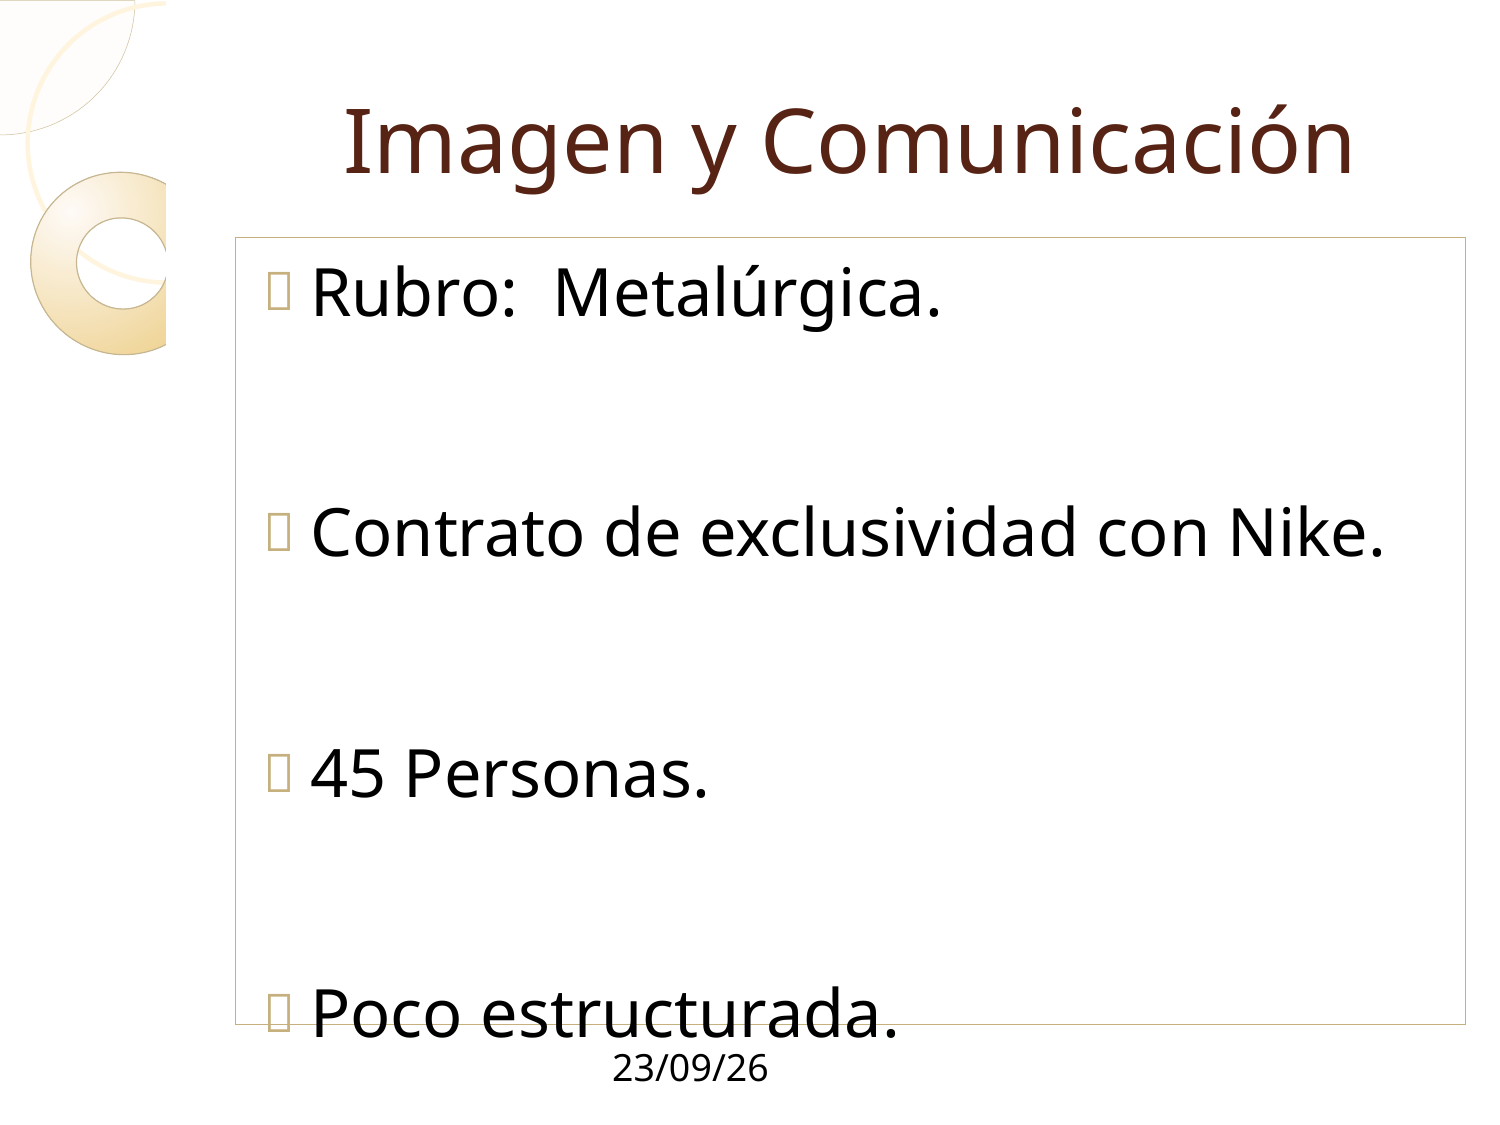

# Imagen y Comunicación
Rubro: Metalúrgica.
Contrato de exclusividad con Nike.
45 Personas.
Poco estructurada.